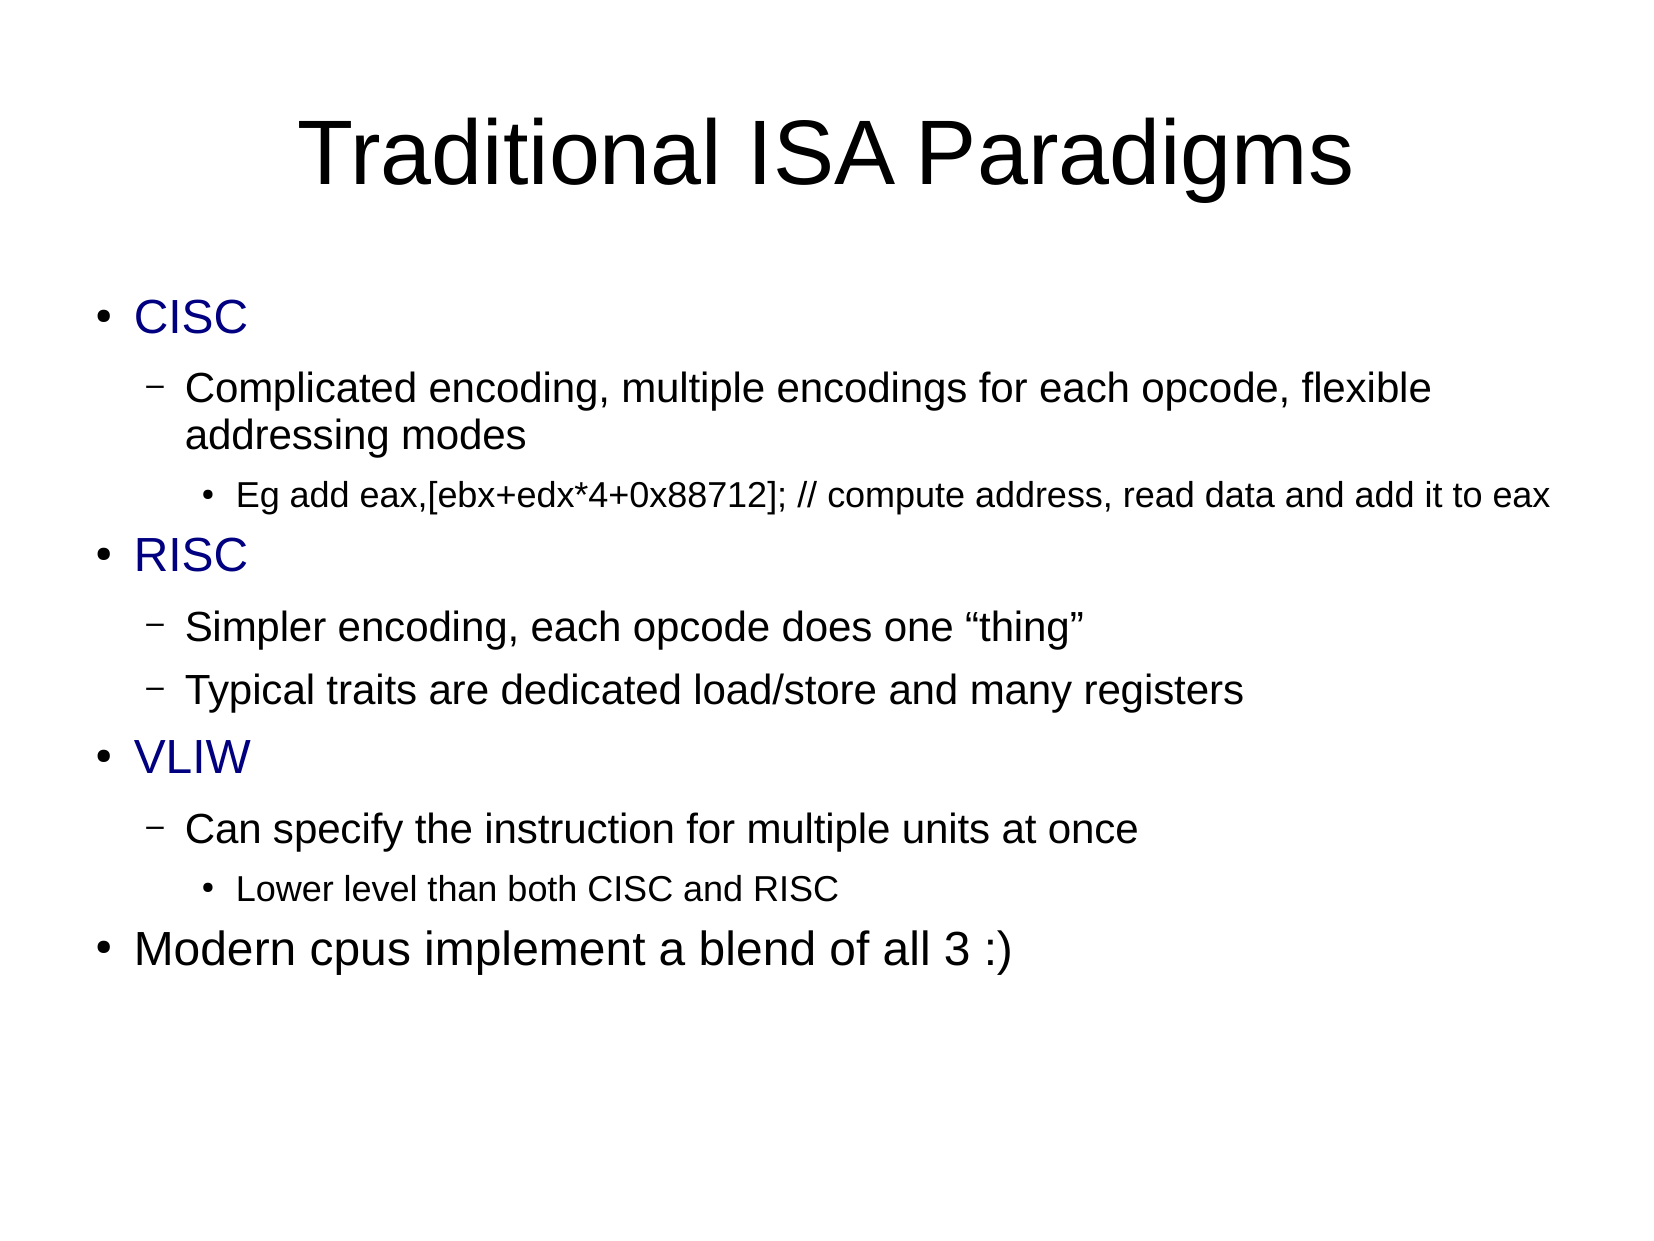

# Traditional ISA Paradigms
CISC
Complicated encoding, multiple encodings for each opcode, flexible addressing modes
Eg add eax,[ebx+edx*4+0x88712]; // compute address, read data and add it to eax
RISC
Simpler encoding, each opcode does one “thing”
Typical traits are dedicated load/store and many registers
VLIW
Can specify the instruction for multiple units at once
Lower level than both CISC and RISC
Modern cpus implement a blend of all 3 :)